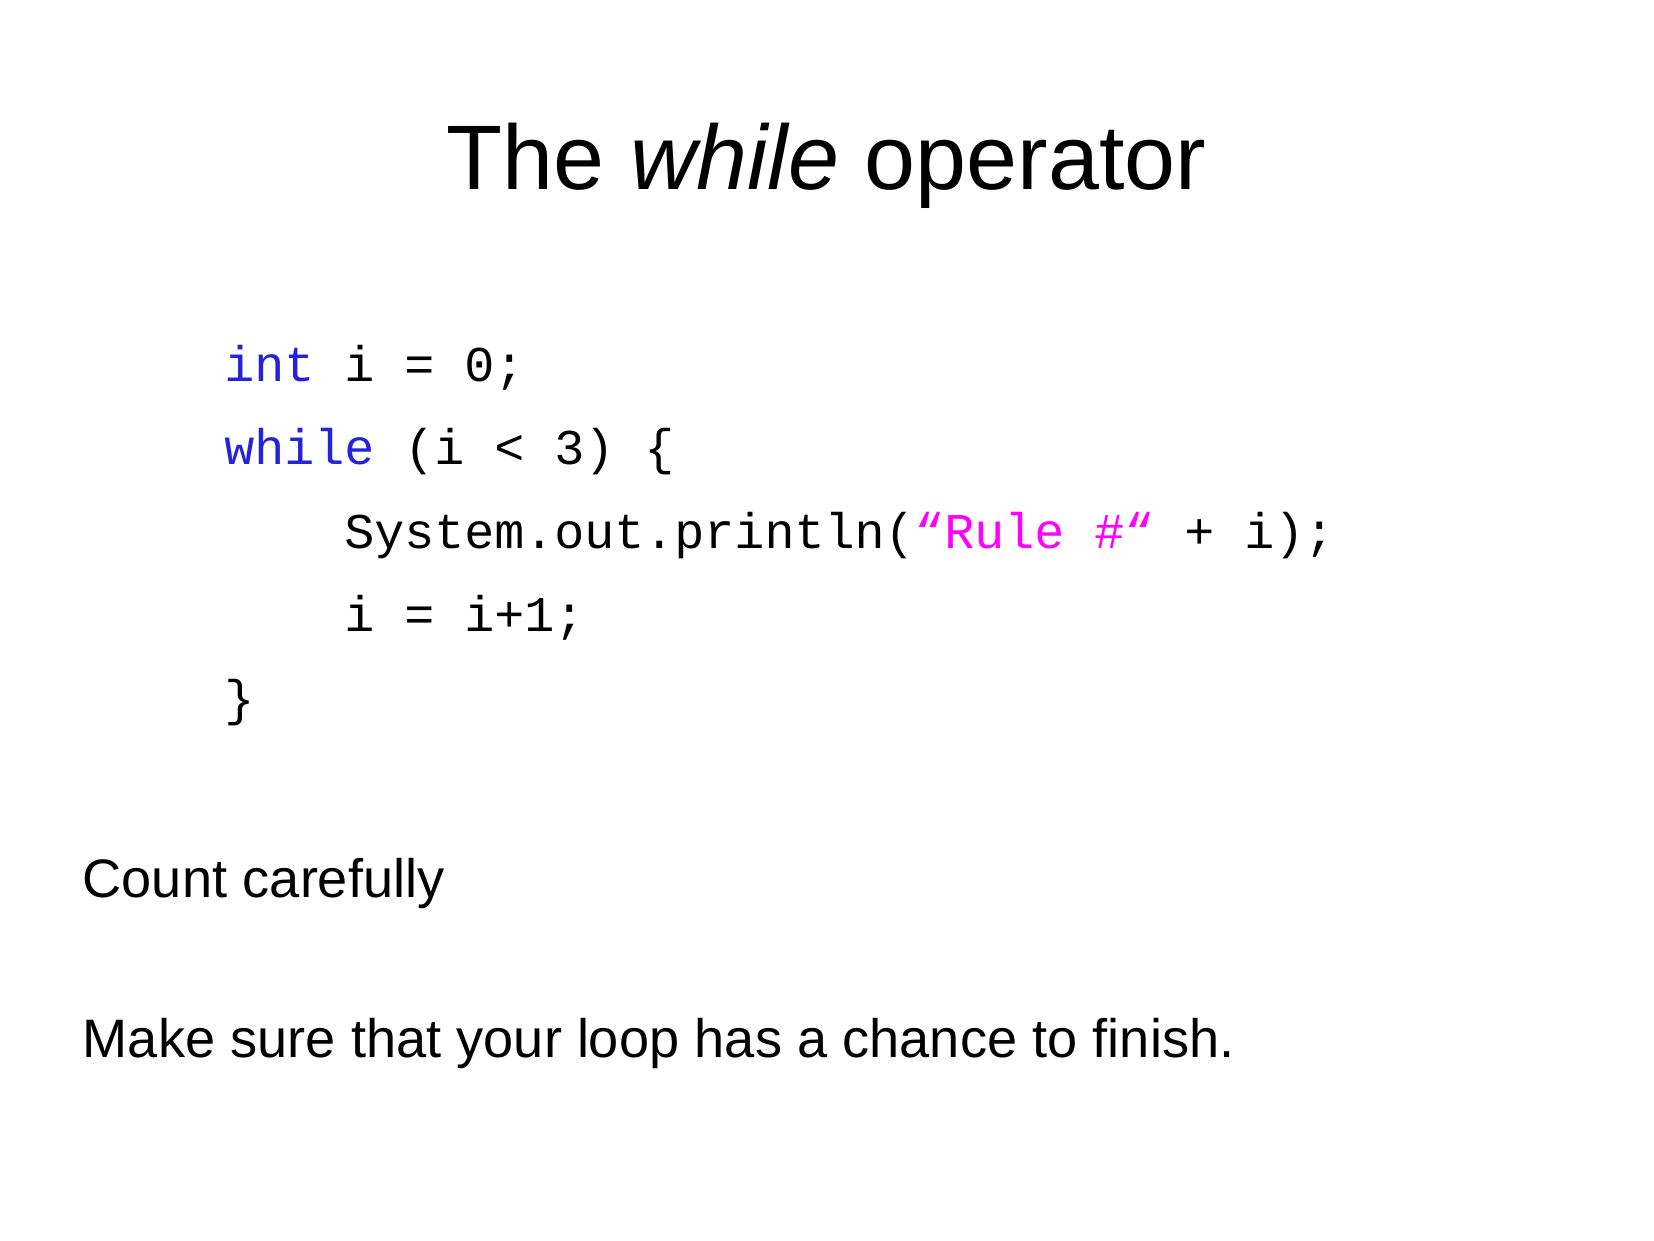

# The while operator
int i = 0;
while (i < 3) {
 System.out.println(“Rule #“ + i);
 i = i+1;
}
Count carefully
Make sure that your loop has a chance to finish.